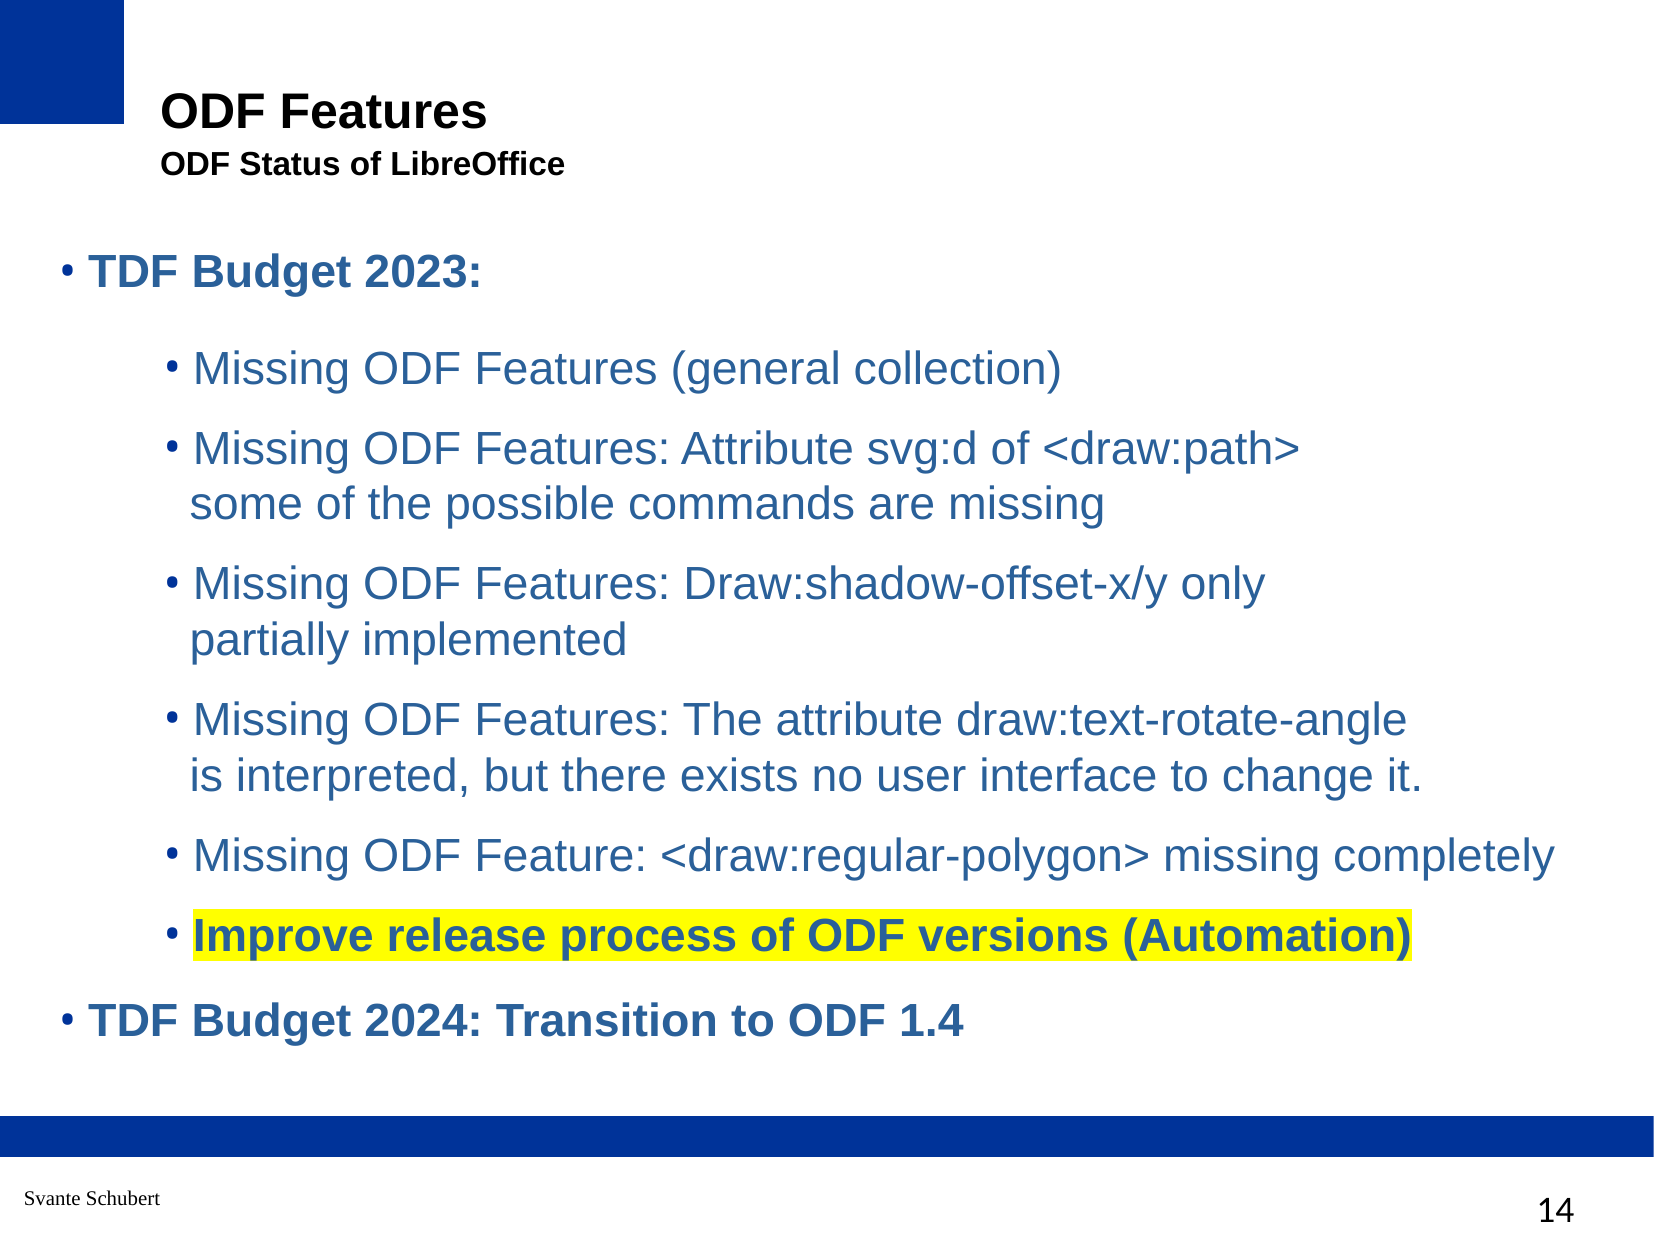

# ODF Features ODF Status of LibreOffice
 TDF Budget 2023:
 Missing ODF Features (general collection)
 Missing ODF Features: Attribute svg:d of <draw:path>
 some of the possible commands are missing
 Missing ODF Features: Draw:shadow-offset-x/y only
 partially implemented
 Missing ODF Features: The attribute draw:text-rotate-angle
 is interpreted, but there exists no user interface to change it.
 Missing ODF Feature: <draw:regular-polygon> missing completely
 Improve release process of ODF versions (Automation)
 TDF Budget 2024: Transition to ODF 1.4
Svante Schubert